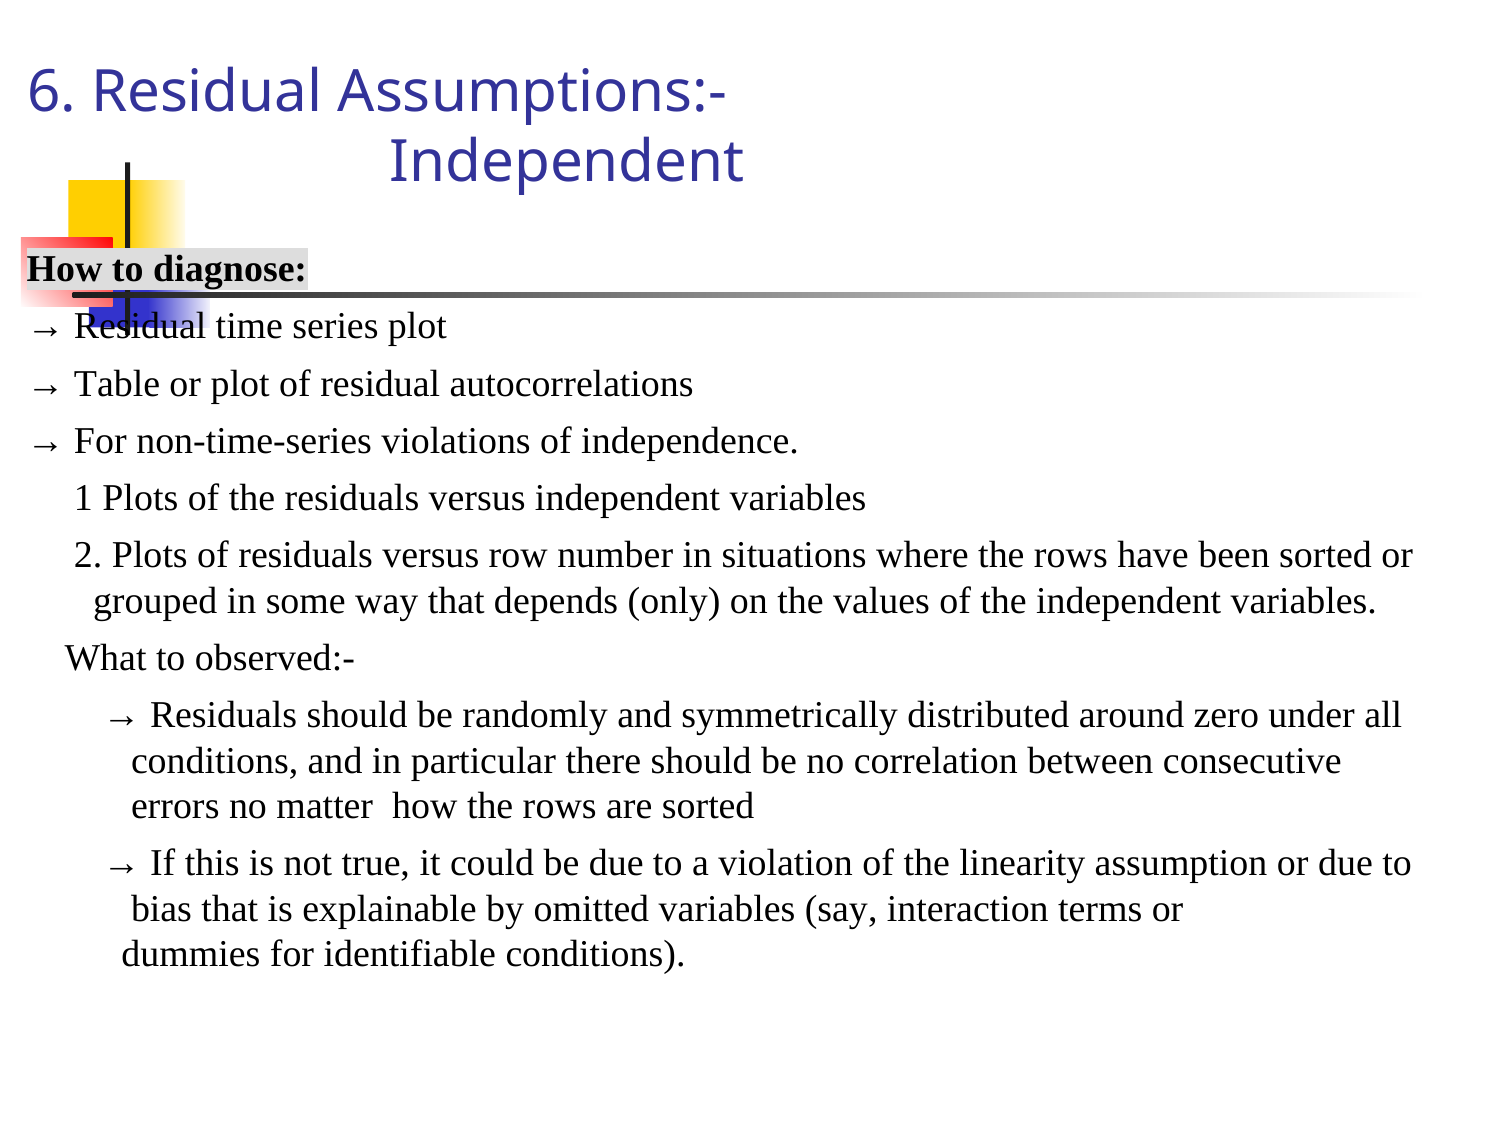

# 6. Residual Assumptions:- Independent
How to diagnose:
→ Residual time series plot
→ Table or plot of residual autocorrelations
→ For non-time-series violations of independence.
 1 Plots of the residuals versus independent variables
 2. Plots of residuals versus row number in situations where the rows have been sorted or grouped in some way that depends (only) on the values of the independent variables.
 What to observed:-
 → Residuals should be randomly and symmetrically distributed around zero under all conditions, and in particular there should be no correlation between consecutive errors no matter how the rows are sorted
 → If this is not true, it could be due to a violation of the linearity assumption or due to bias that is explainable by omitted variables (say, interaction terms or dummies for identifiable conditions).